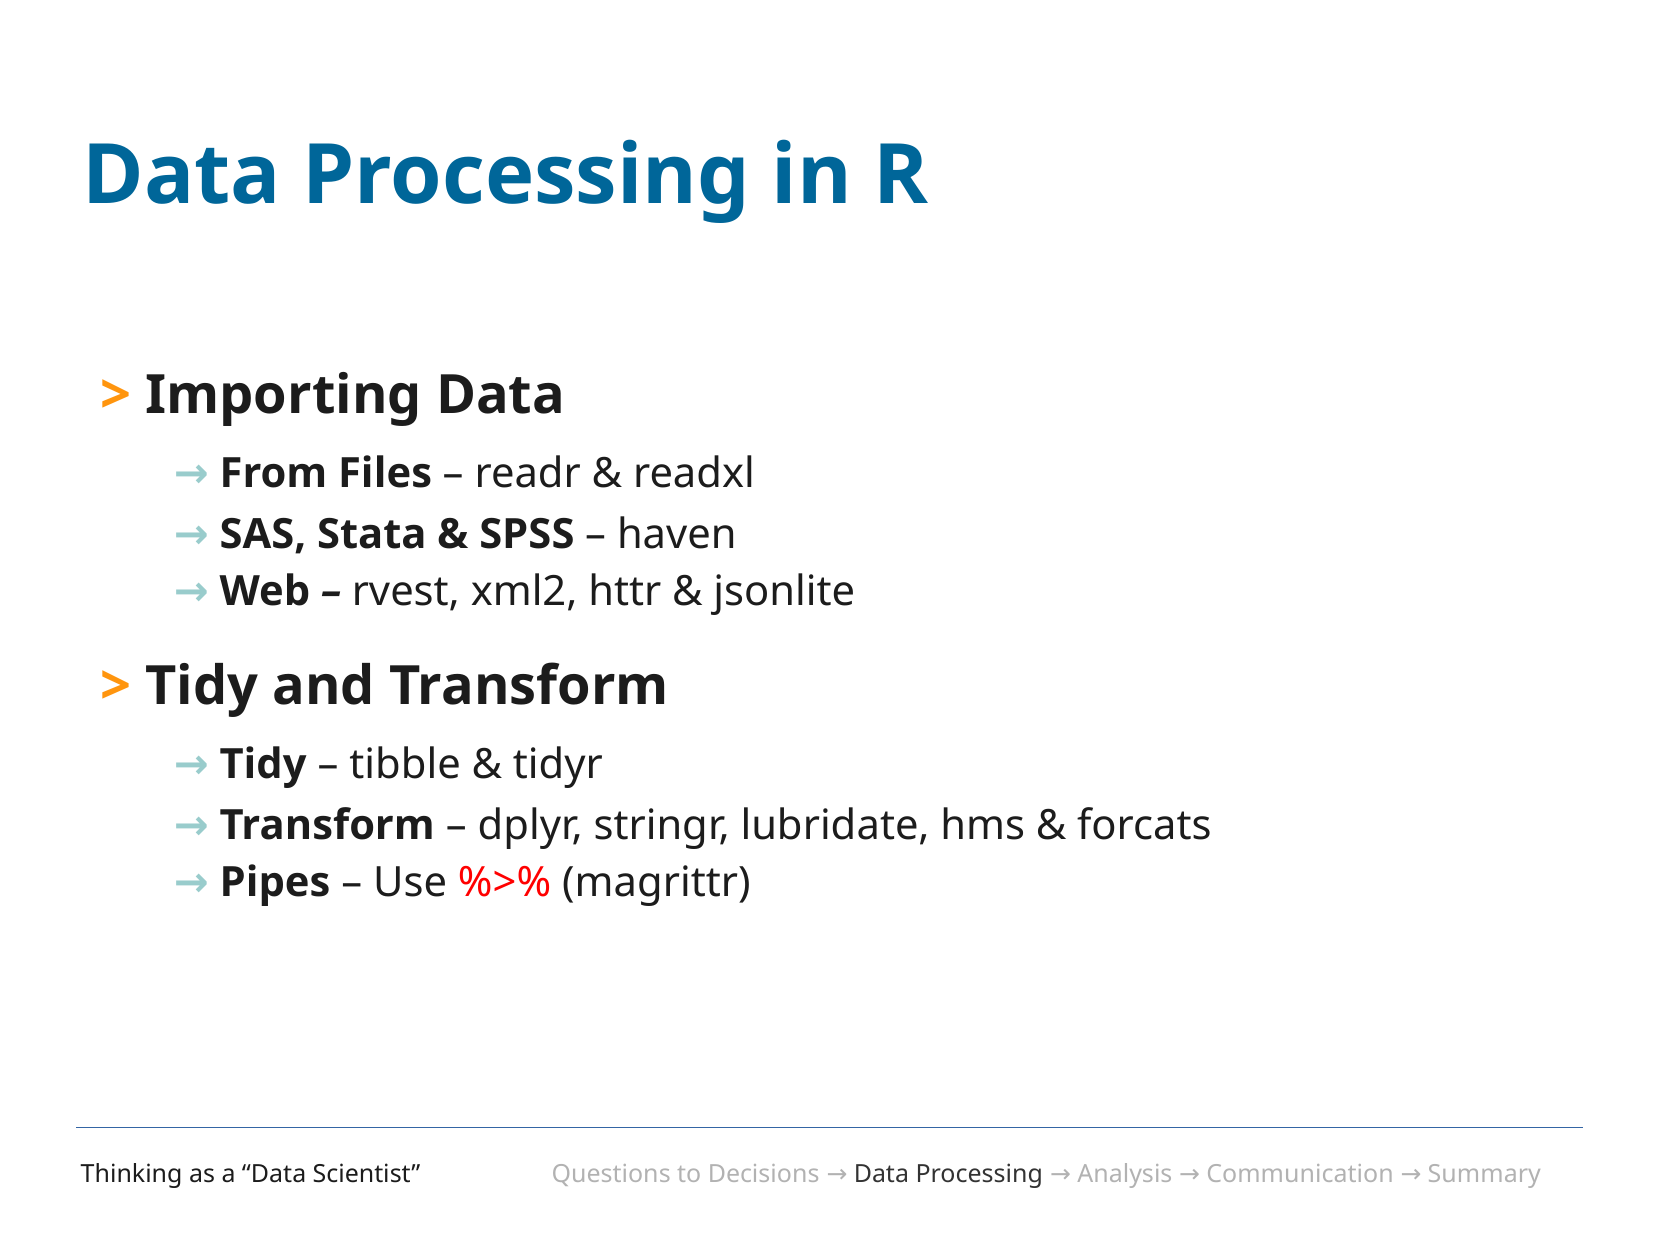

# Data Processing in R
> Importing Data
	→ From Files – readr & readxl
	→ SAS, Stata & SPSS – haven
	→ Web – rvest, xml2, httr & jsonlite
> Tidy and Transform
	→ Tidy – tibble & tidyr
	→ Transform – dplyr, stringr, lubridate, hms & forcats
	→ Pipes – Use %>% (magrittr)
Thinking as a “Data Scientist”
Questions to Decisions → Data Processing → Analysis → Communication → Summary